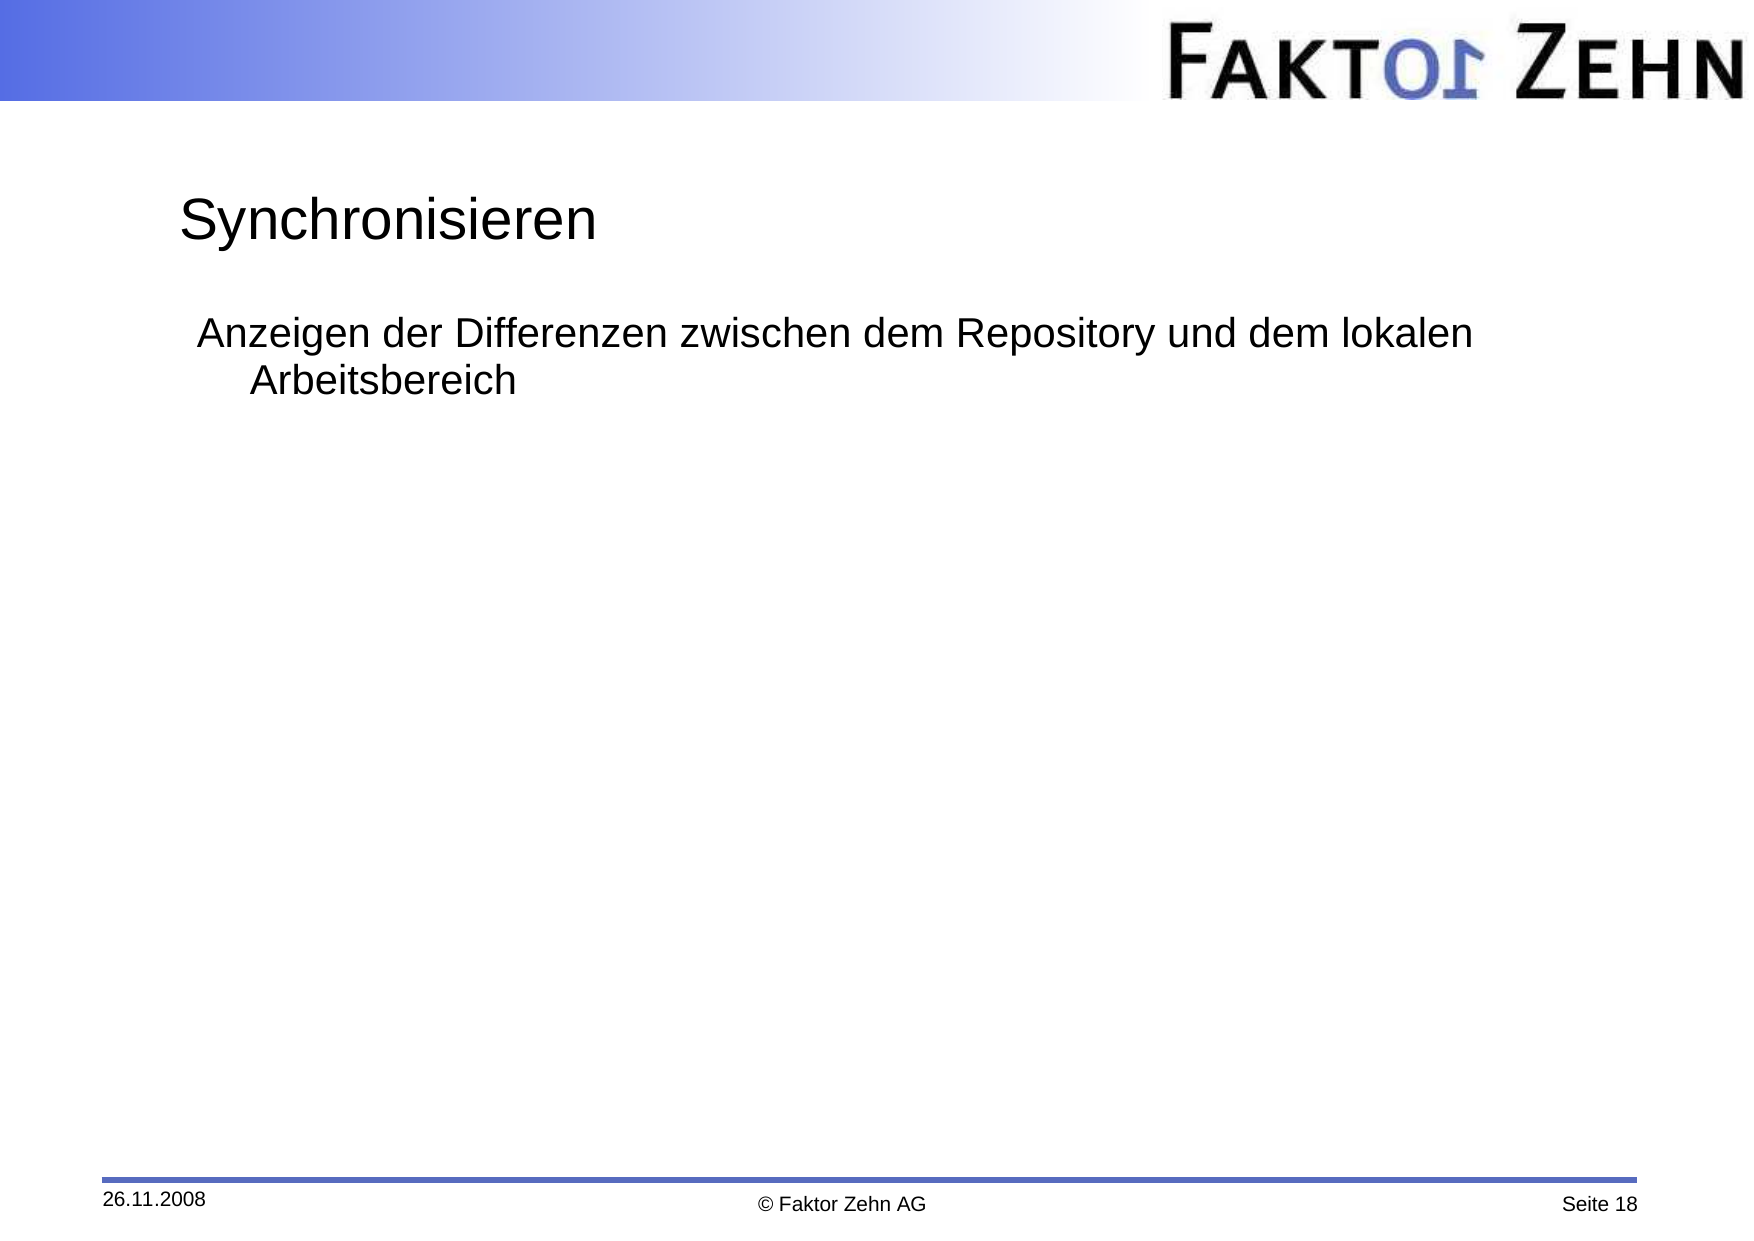

# Synchronisieren
Anzeigen der Differenzen zwischen dem Repository und dem lokalen Arbeitsbereich